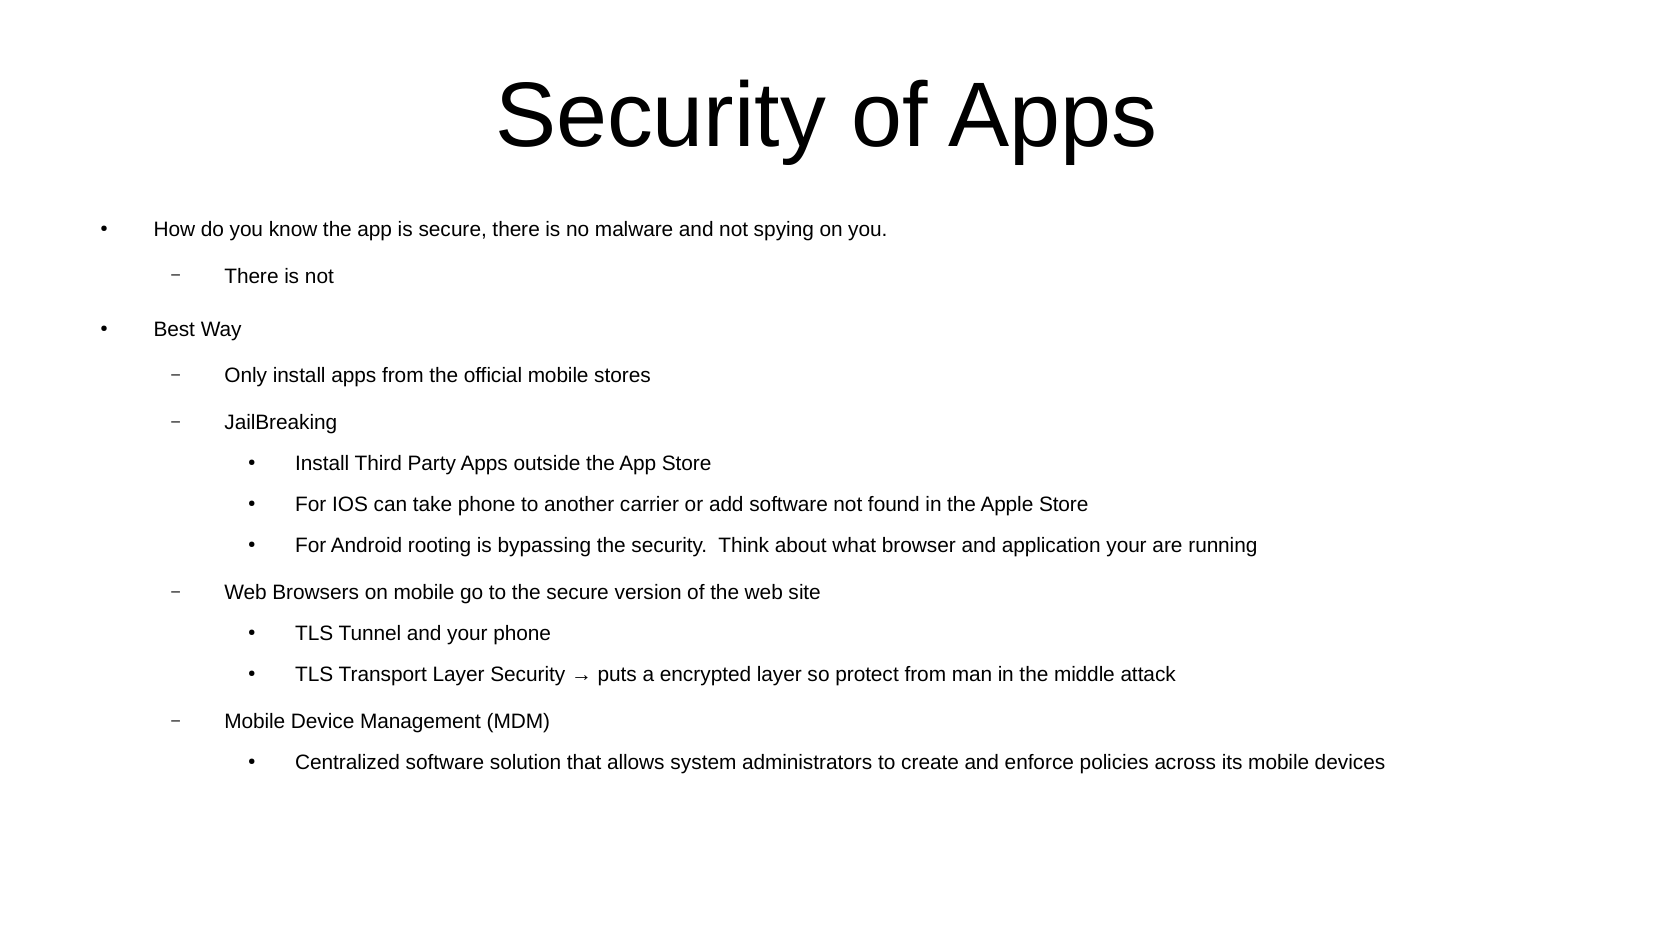

# Security of Apps
How do you know the app is secure, there is no malware and not spying on you.
There is not
Best Way
Only install apps from the official mobile stores
JailBreaking
Install Third Party Apps outside the App Store
For IOS can take phone to another carrier or add software not found in the Apple Store
For Android rooting is bypassing the security. Think about what browser and application your are running
Web Browsers on mobile go to the secure version of the web site
TLS Tunnel and your phone
TLS Transport Layer Security → puts a encrypted layer so protect from man in the middle attack
Mobile Device Management (MDM)
Centralized software solution that allows system administrators to create and enforce policies across its mobile devices